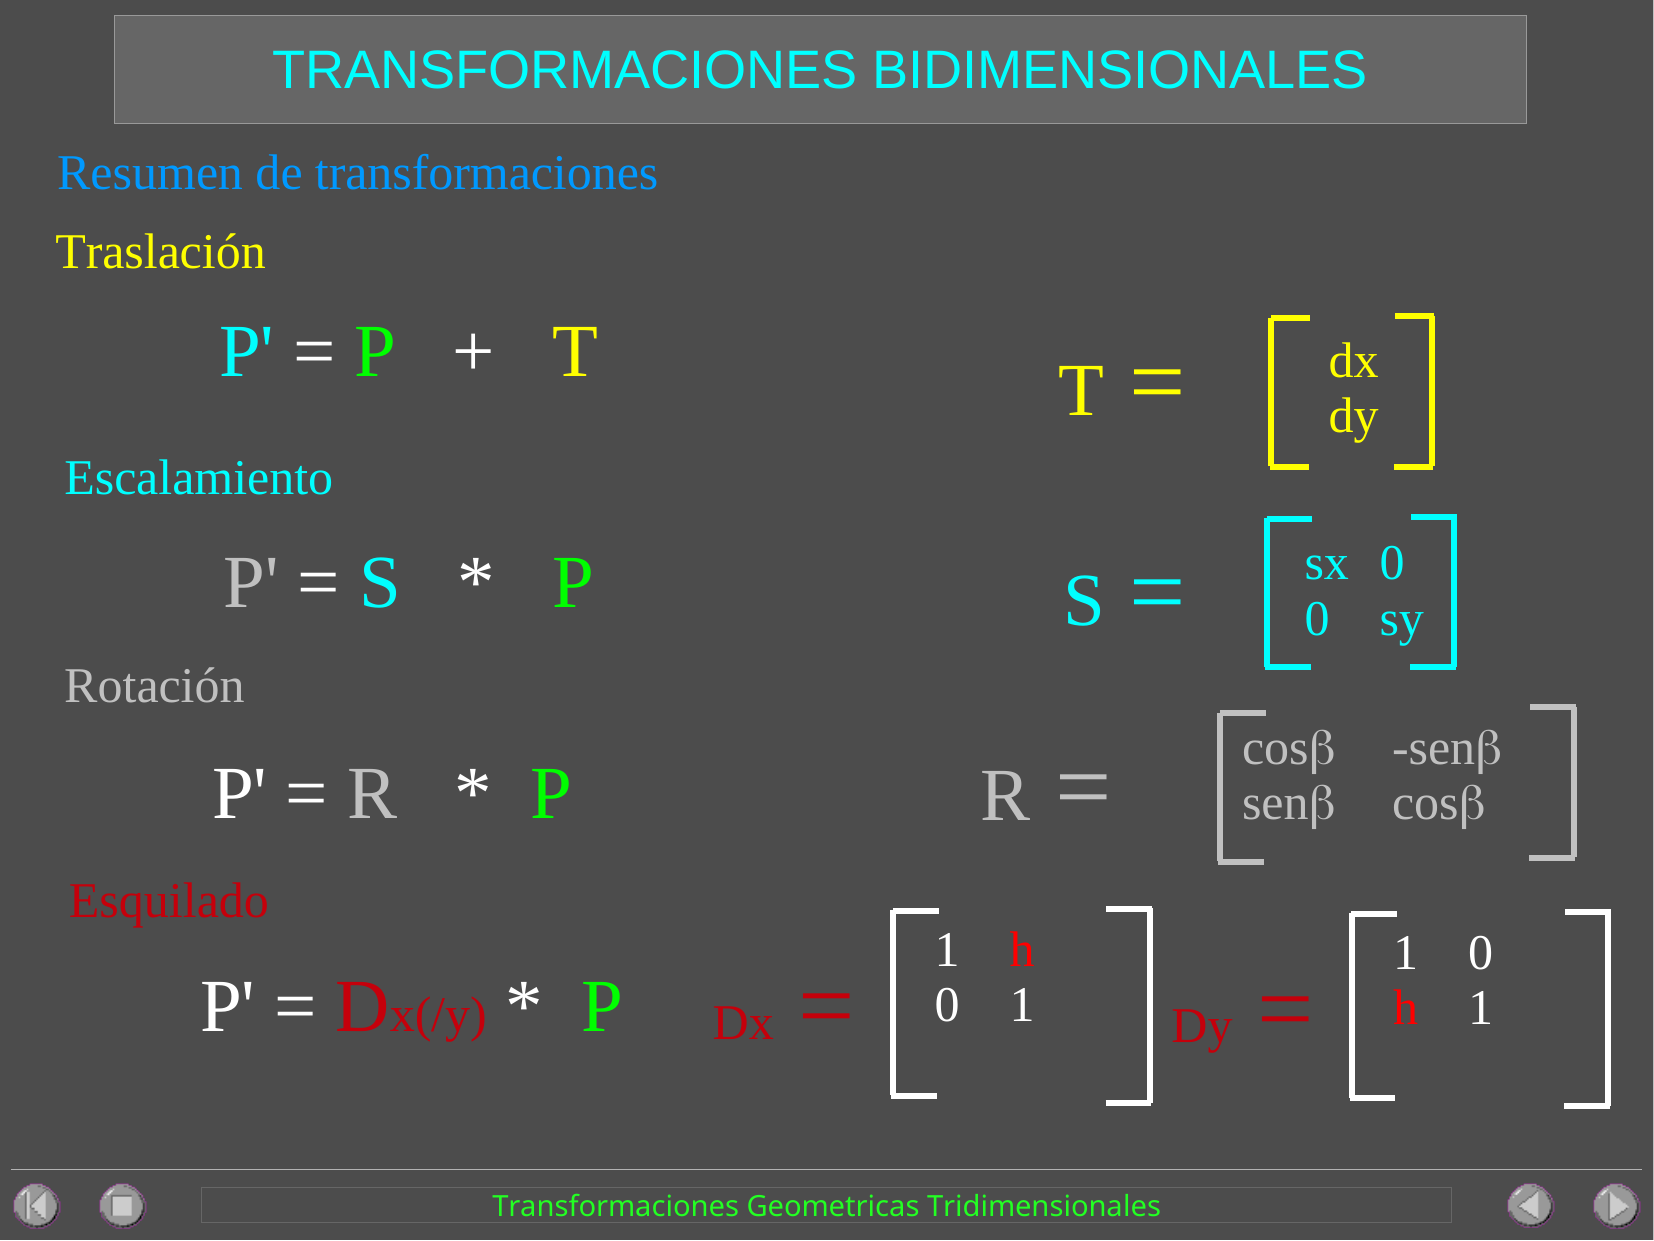

# TRANSFORMACIONES BIDIMENSIONALES
Resumen de transformaciones
Traslación
P' = P + T
dx
dy
T =
Escalamiento
sx	0
0	sy
S =
P' = S * P
Rotación
cosb	-senb
senb	cosb
R =
P' = R * P
Esquilado
1	h
0	1
Dx =
1	0
h	1
Dy =
P' = Dx(/y) * P